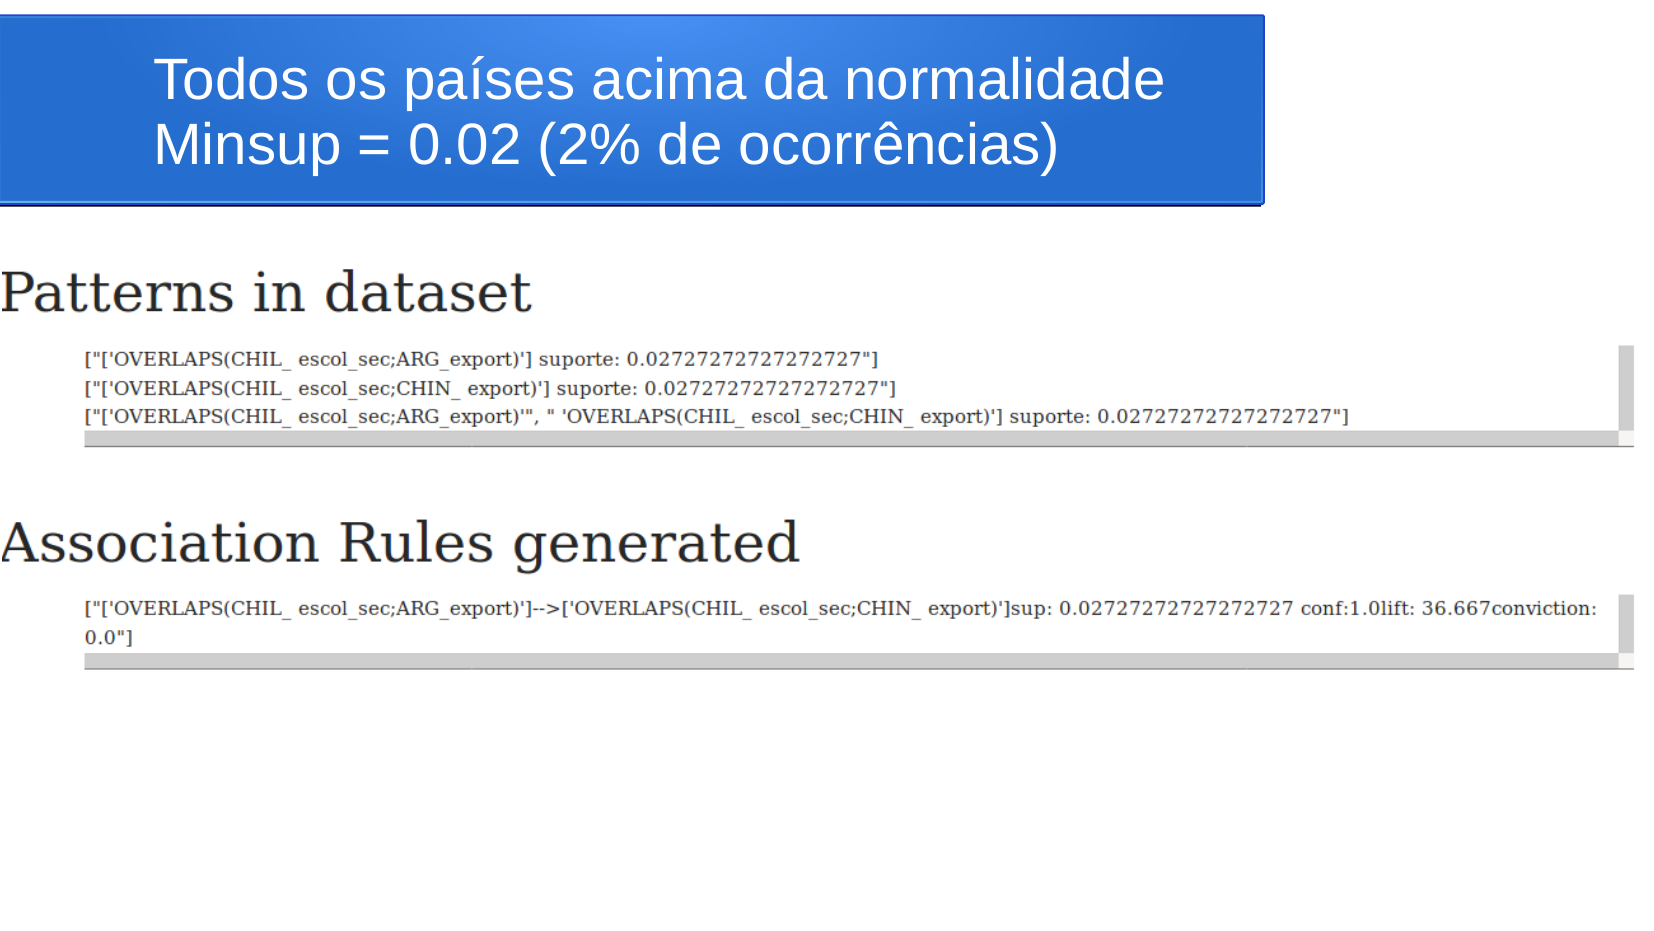

# Todos os países acima da normalidade Minsup = 0.02 (2% de ocorrências)